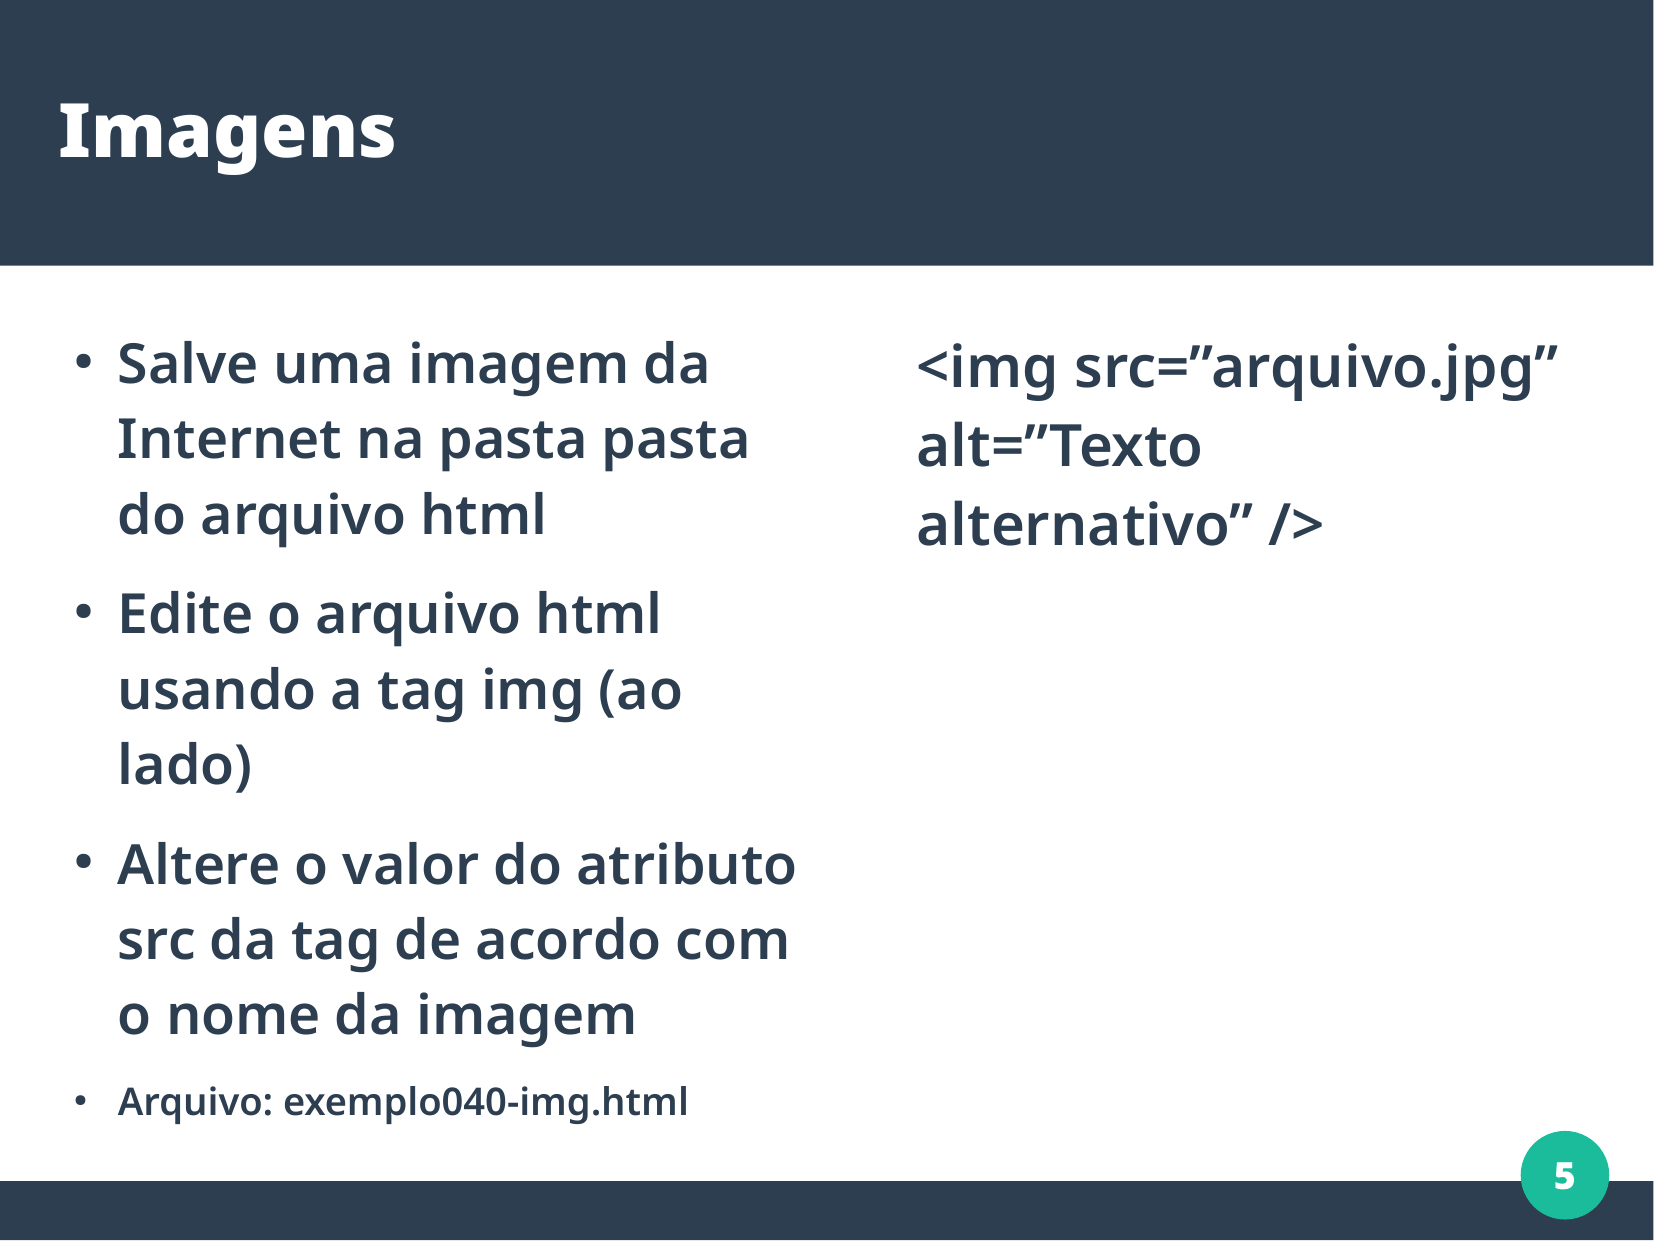

# Imagens
Salve uma imagem da Internet na pasta pasta do arquivo html
Edite o arquivo html usando a tag img (ao lado)
Altere o valor do atributo src da tag de acordo com o nome da imagem
Arquivo: exemplo040-img.html
<img src=”arquivo.jpg” alt=”Texto alternativo” />
5